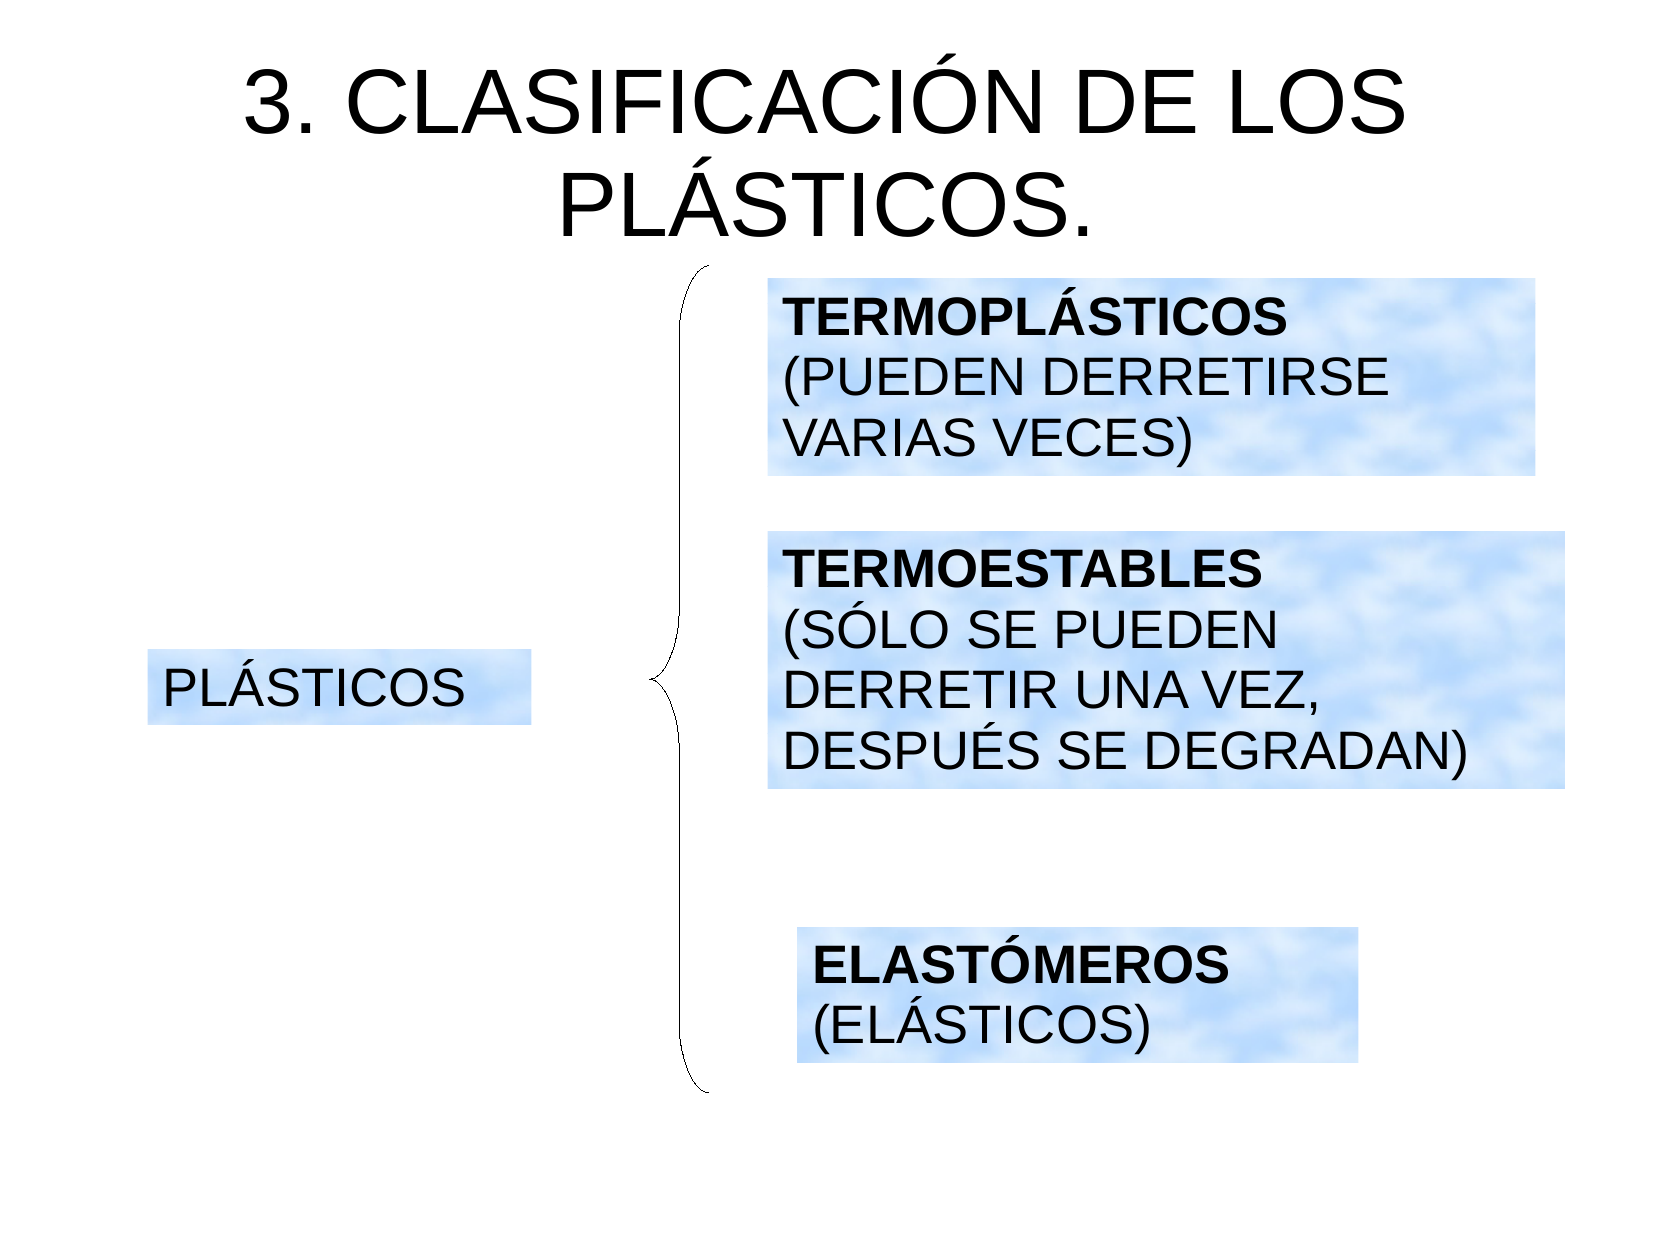

# 3. CLASIFICACIÓN DE LOS PLÁSTICOS.
TERMOPLÁSTICOS
(PUEDEN DERRETIRSE VARIAS VECES)
TERMOESTABLES
(SÓLO SE PUEDEN DERRETIR UNA VEZ, DESPUÉS SE DEGRADAN)
PLÁSTICOS
ELASTÓMEROS
(ELÁSTICOS)